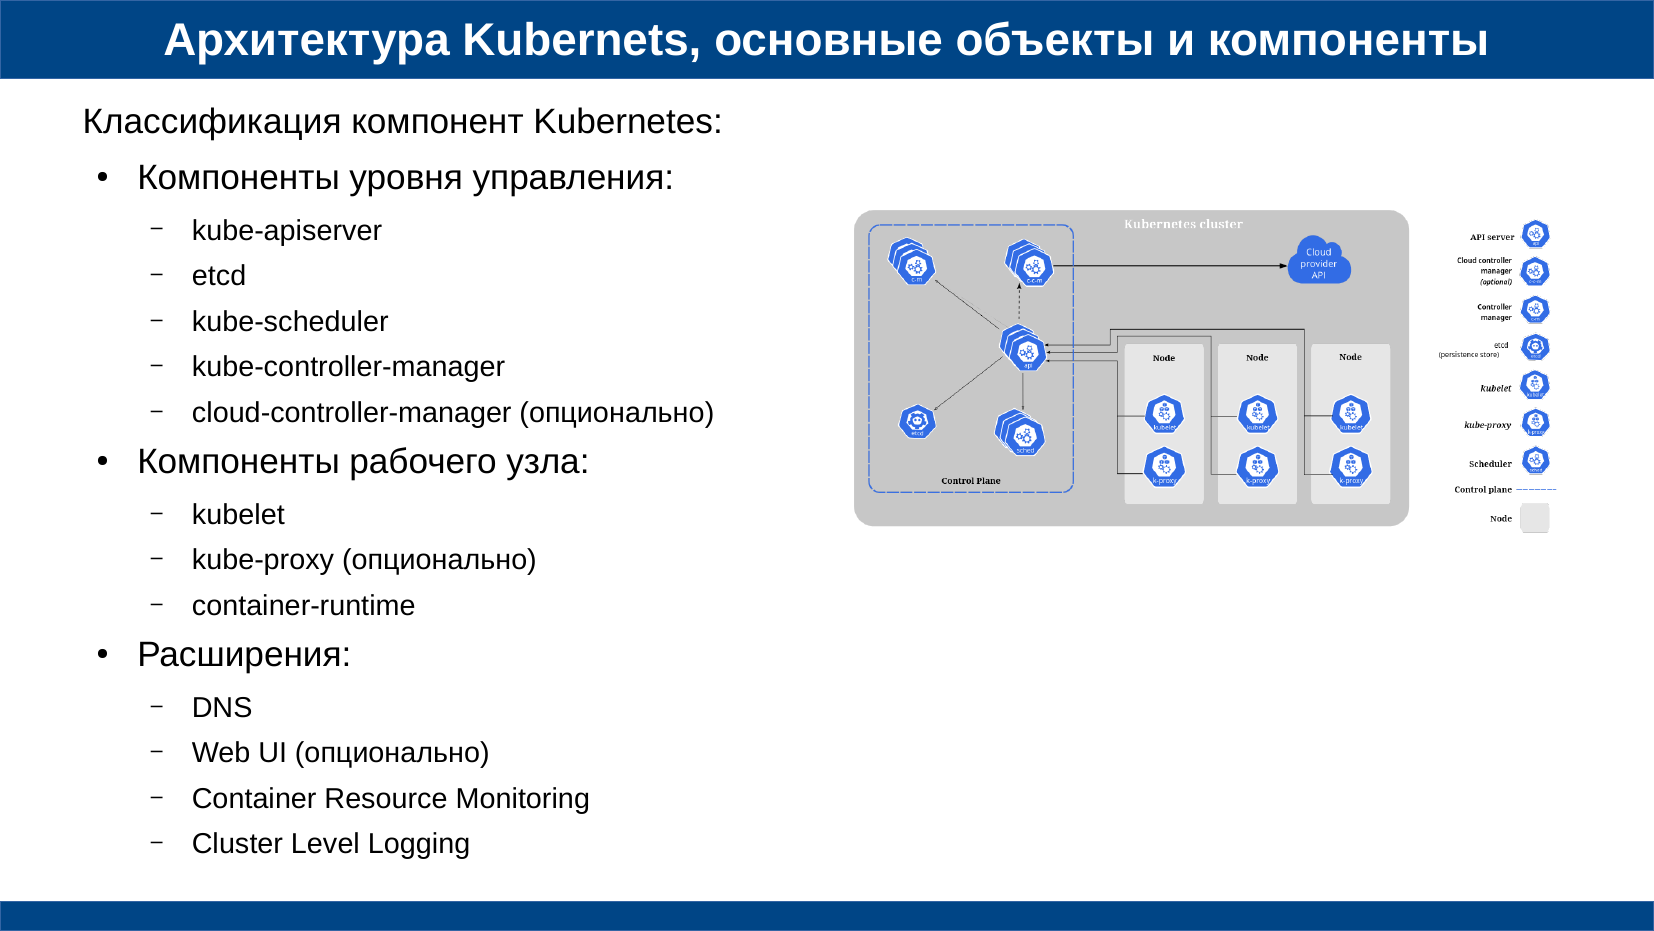

# Архитектура Kubernets, основные объекты и компоненты
Классификация компонент Kubernetes:
Компоненты уровня управления:
kube-apiserver
etcd
kube-scheduler
kube-controller-manager
cloud-controller-manager (опционально)
Компоненты рабочего узла:
kubelet
kube-proxy (опционально)
container-runtime
Расширения:
DNS
Web UI (опционально)
Container Resource Monitoring
Cluster Level Logging